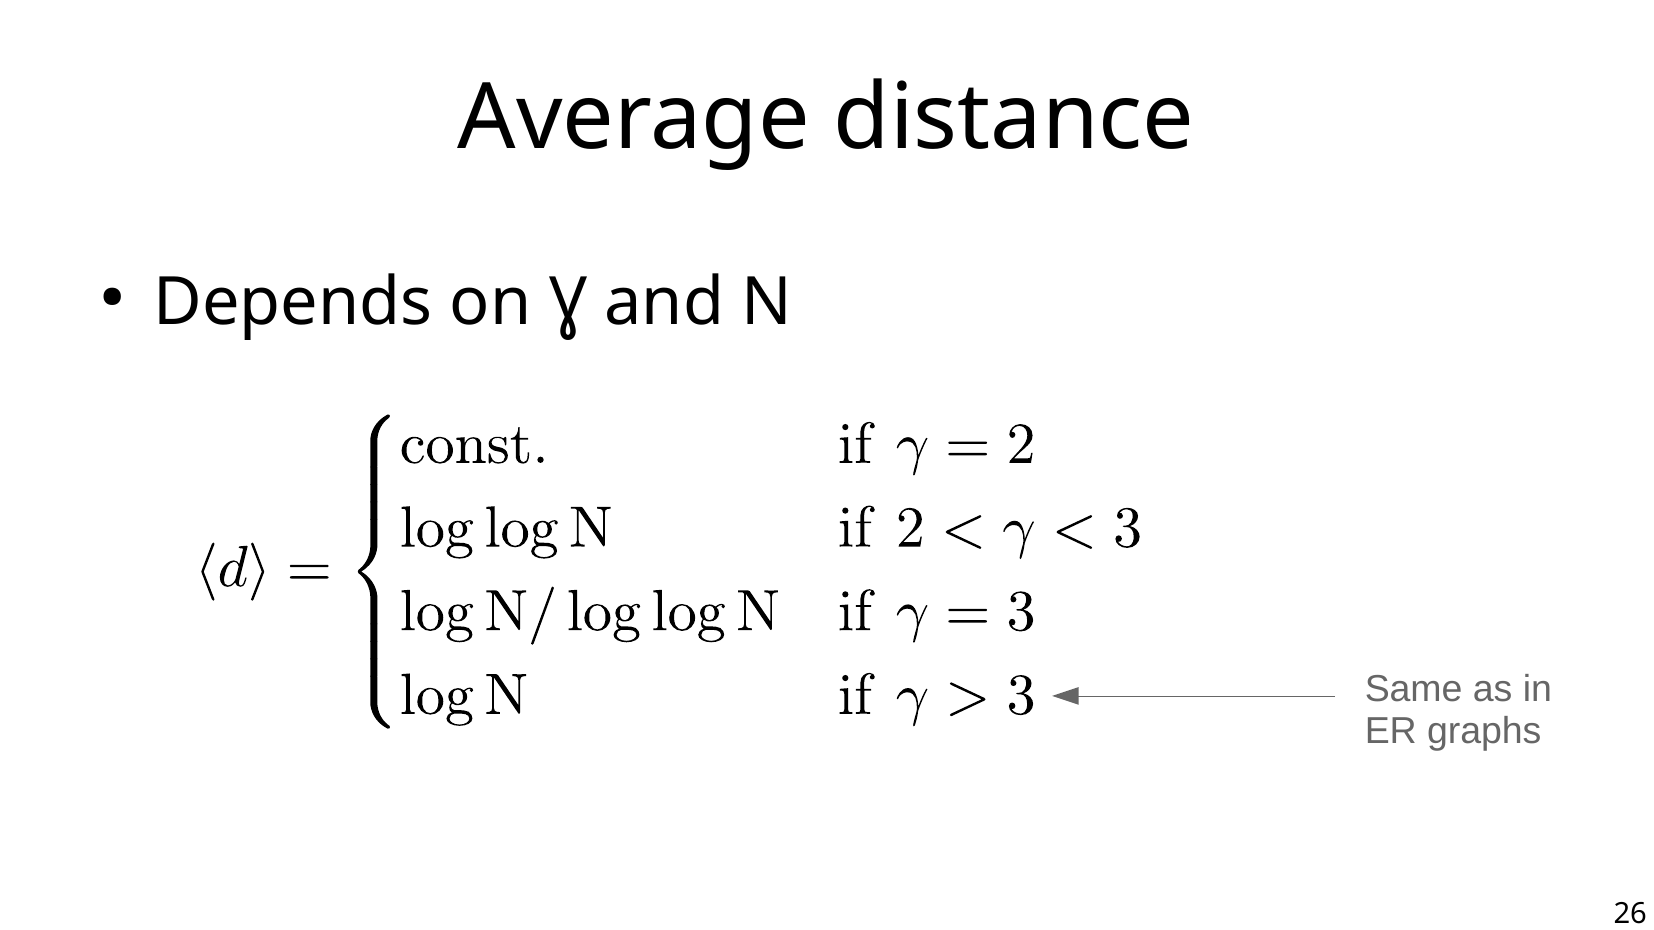

# Average distance
Depends on Ɣ and N
Same as in ER graphs
26